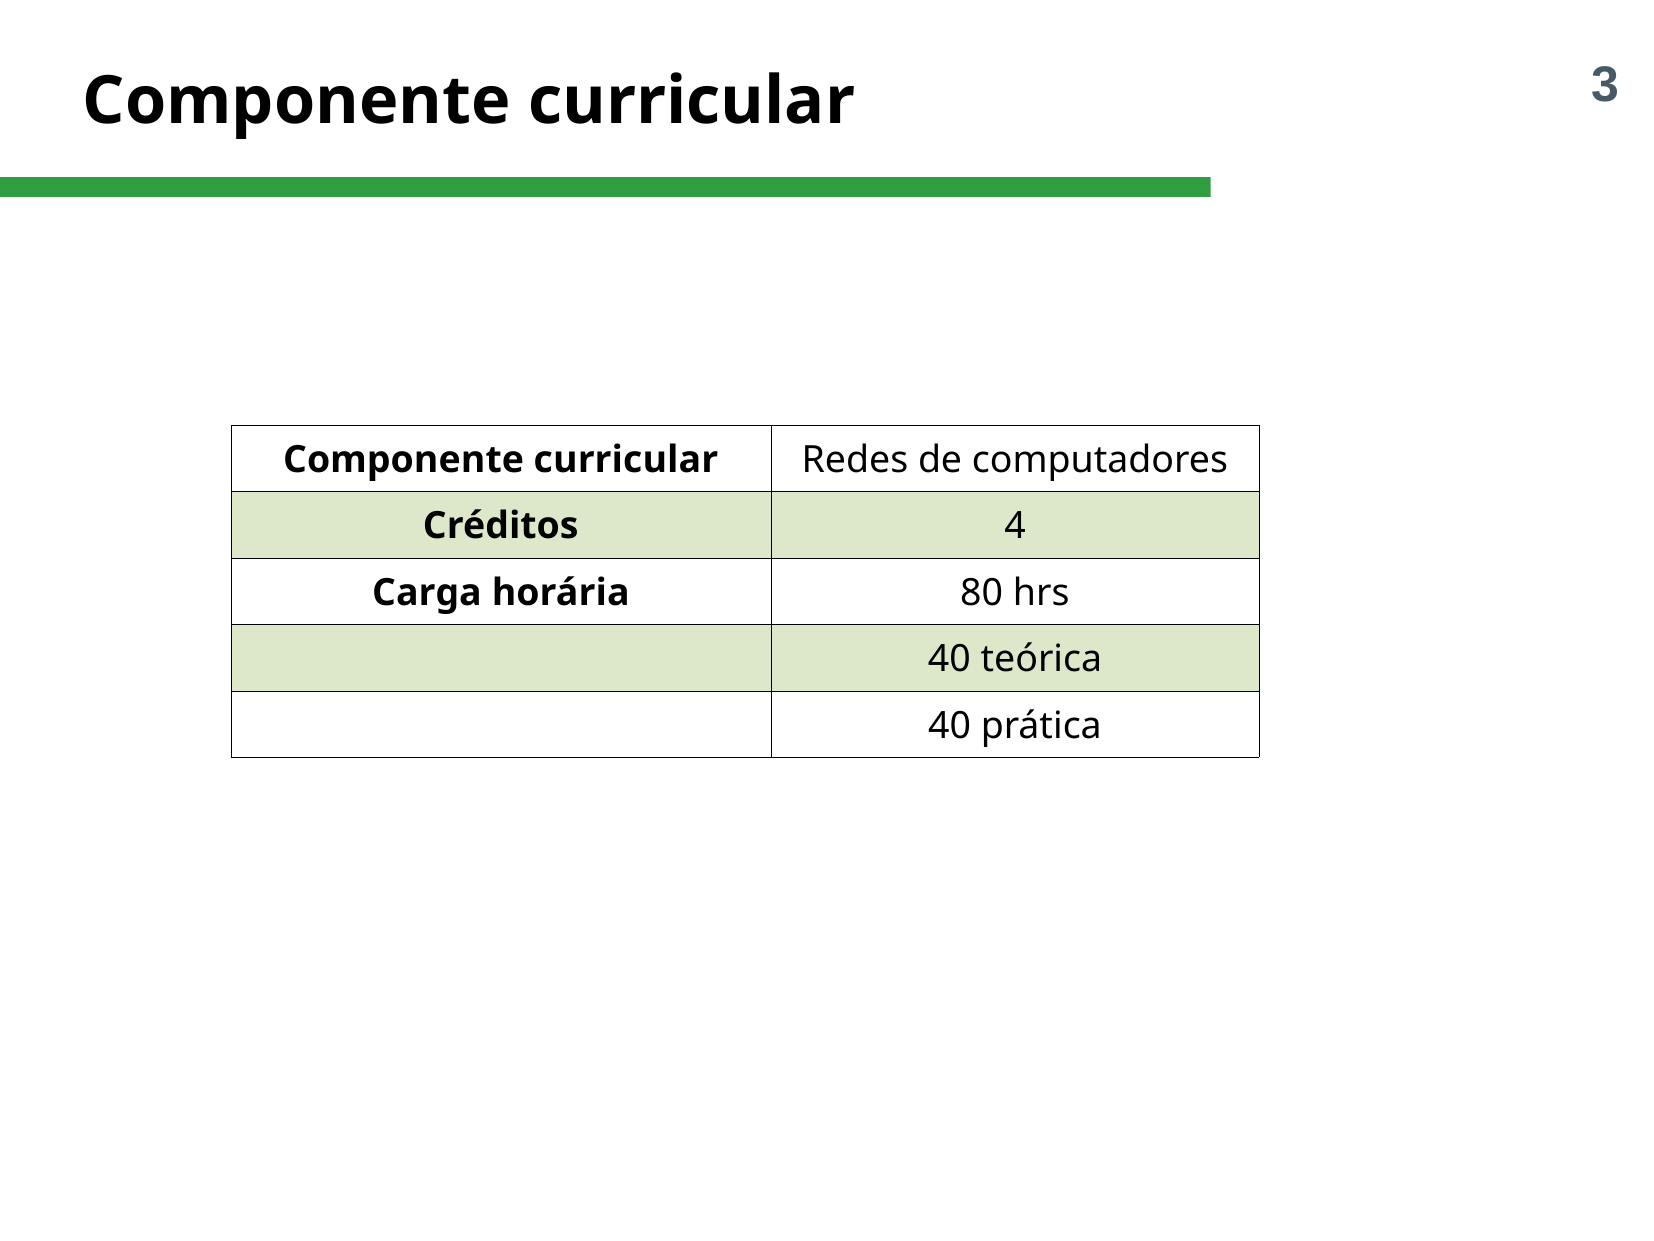

# Componente curricular
| Componente curricular | Redes de computadores |
| --- | --- |
| Créditos | 4 |
| Carga horária | 80 hrs |
| | 40 teórica |
| | 40 prática |